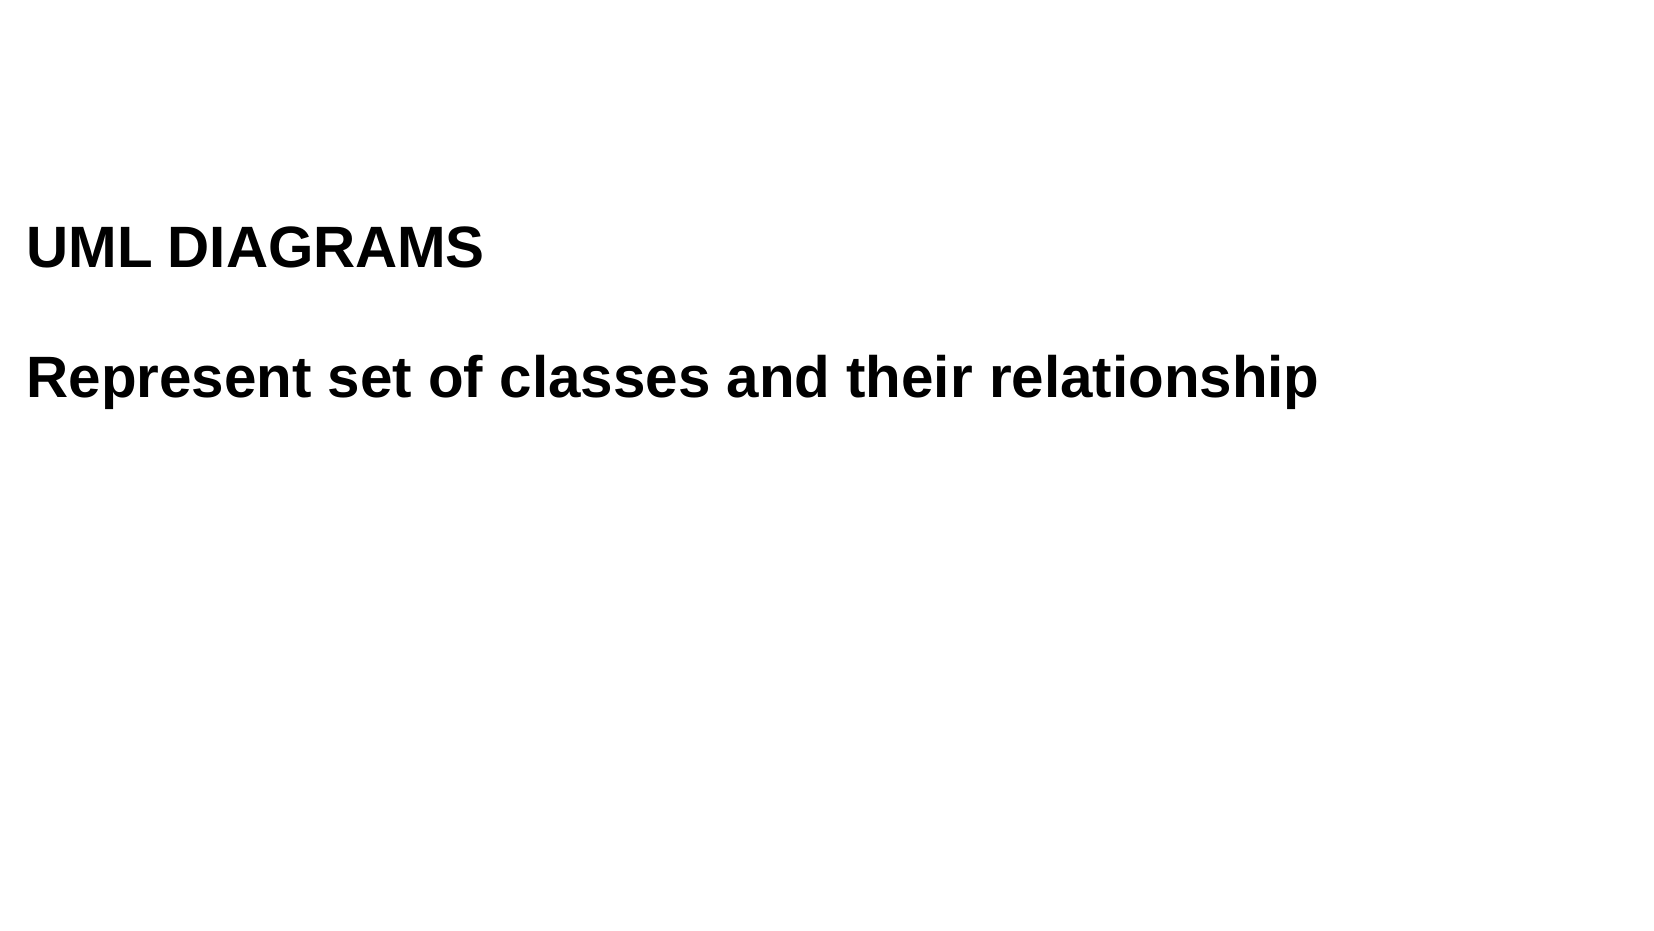

UML DIAGRAMS
Represent set of classes and their relationship